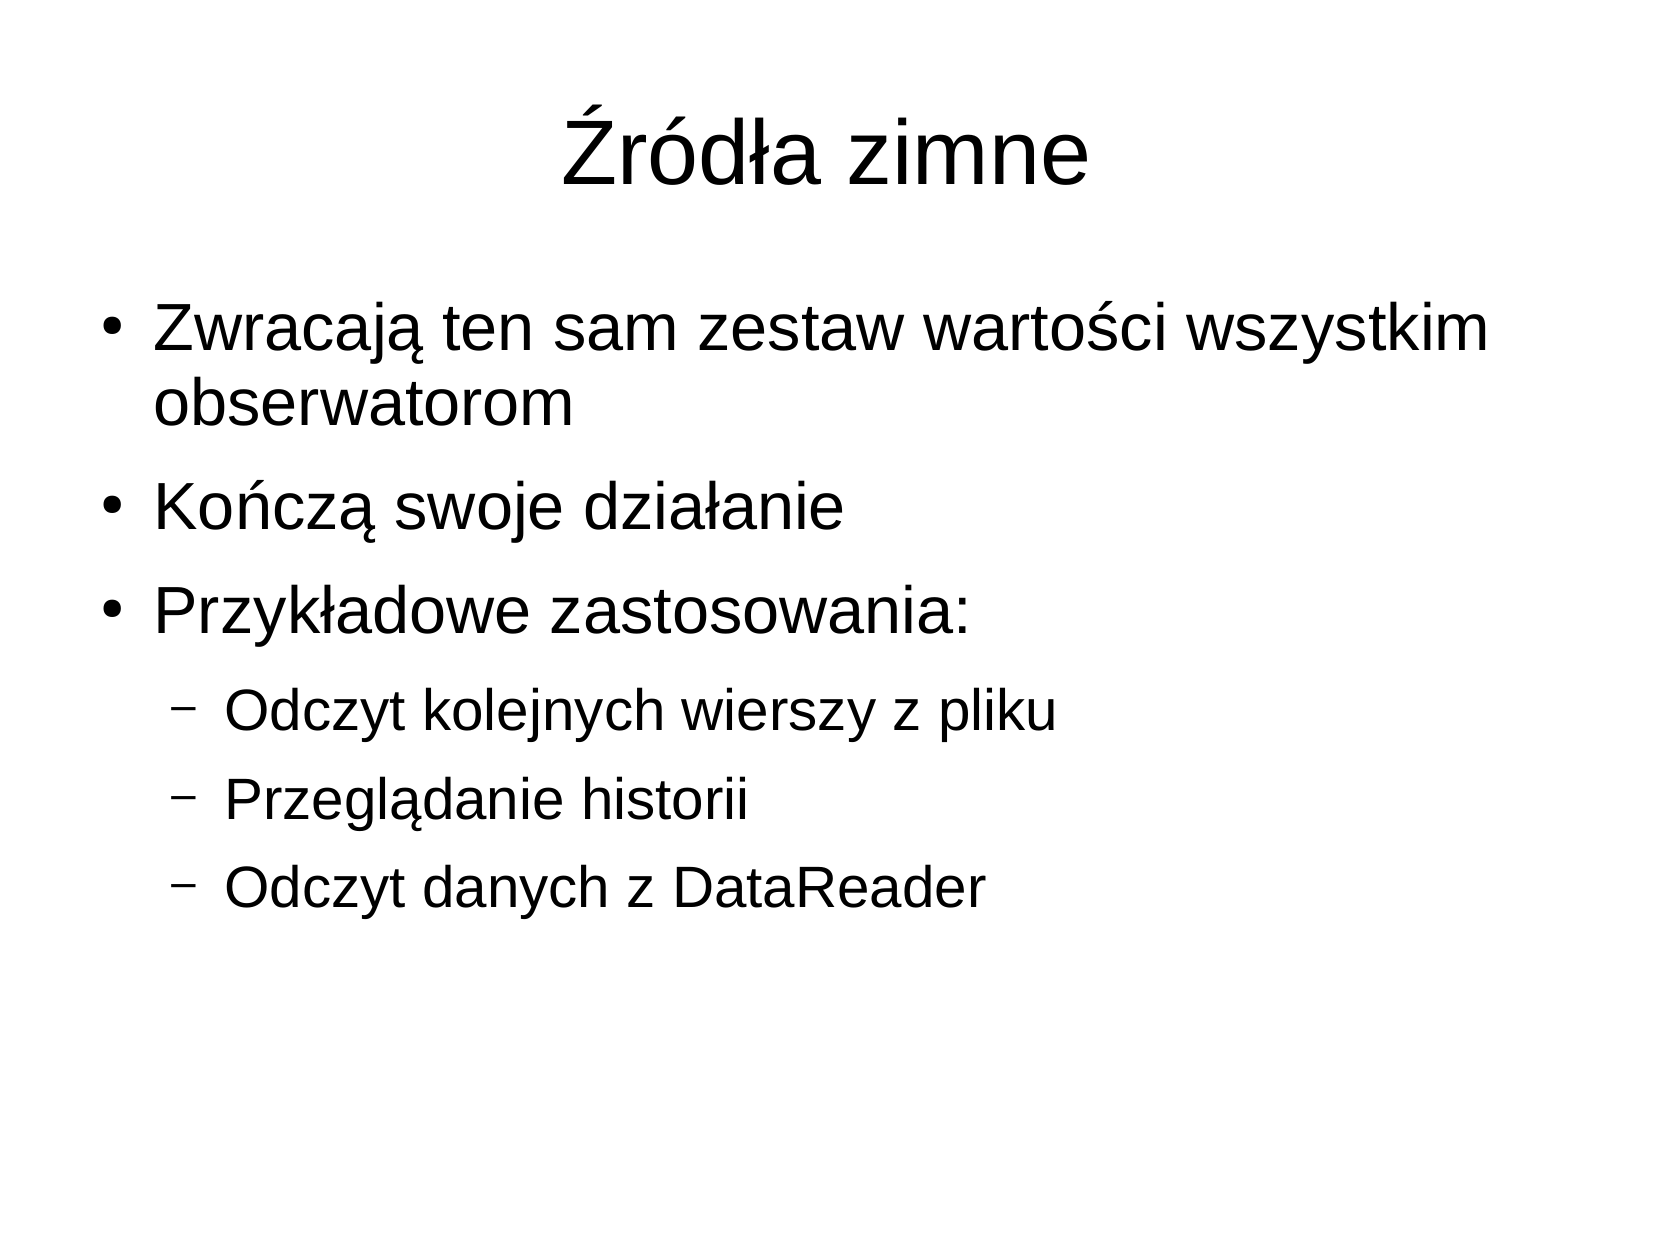

# Źródła zimne
Zwracają ten sam zestaw wartości wszystkim obserwatorom
Kończą swoje działanie
Przykładowe zastosowania:
Odczyt kolejnych wierszy z pliku
Przeglądanie historii
Odczyt danych z DataReader